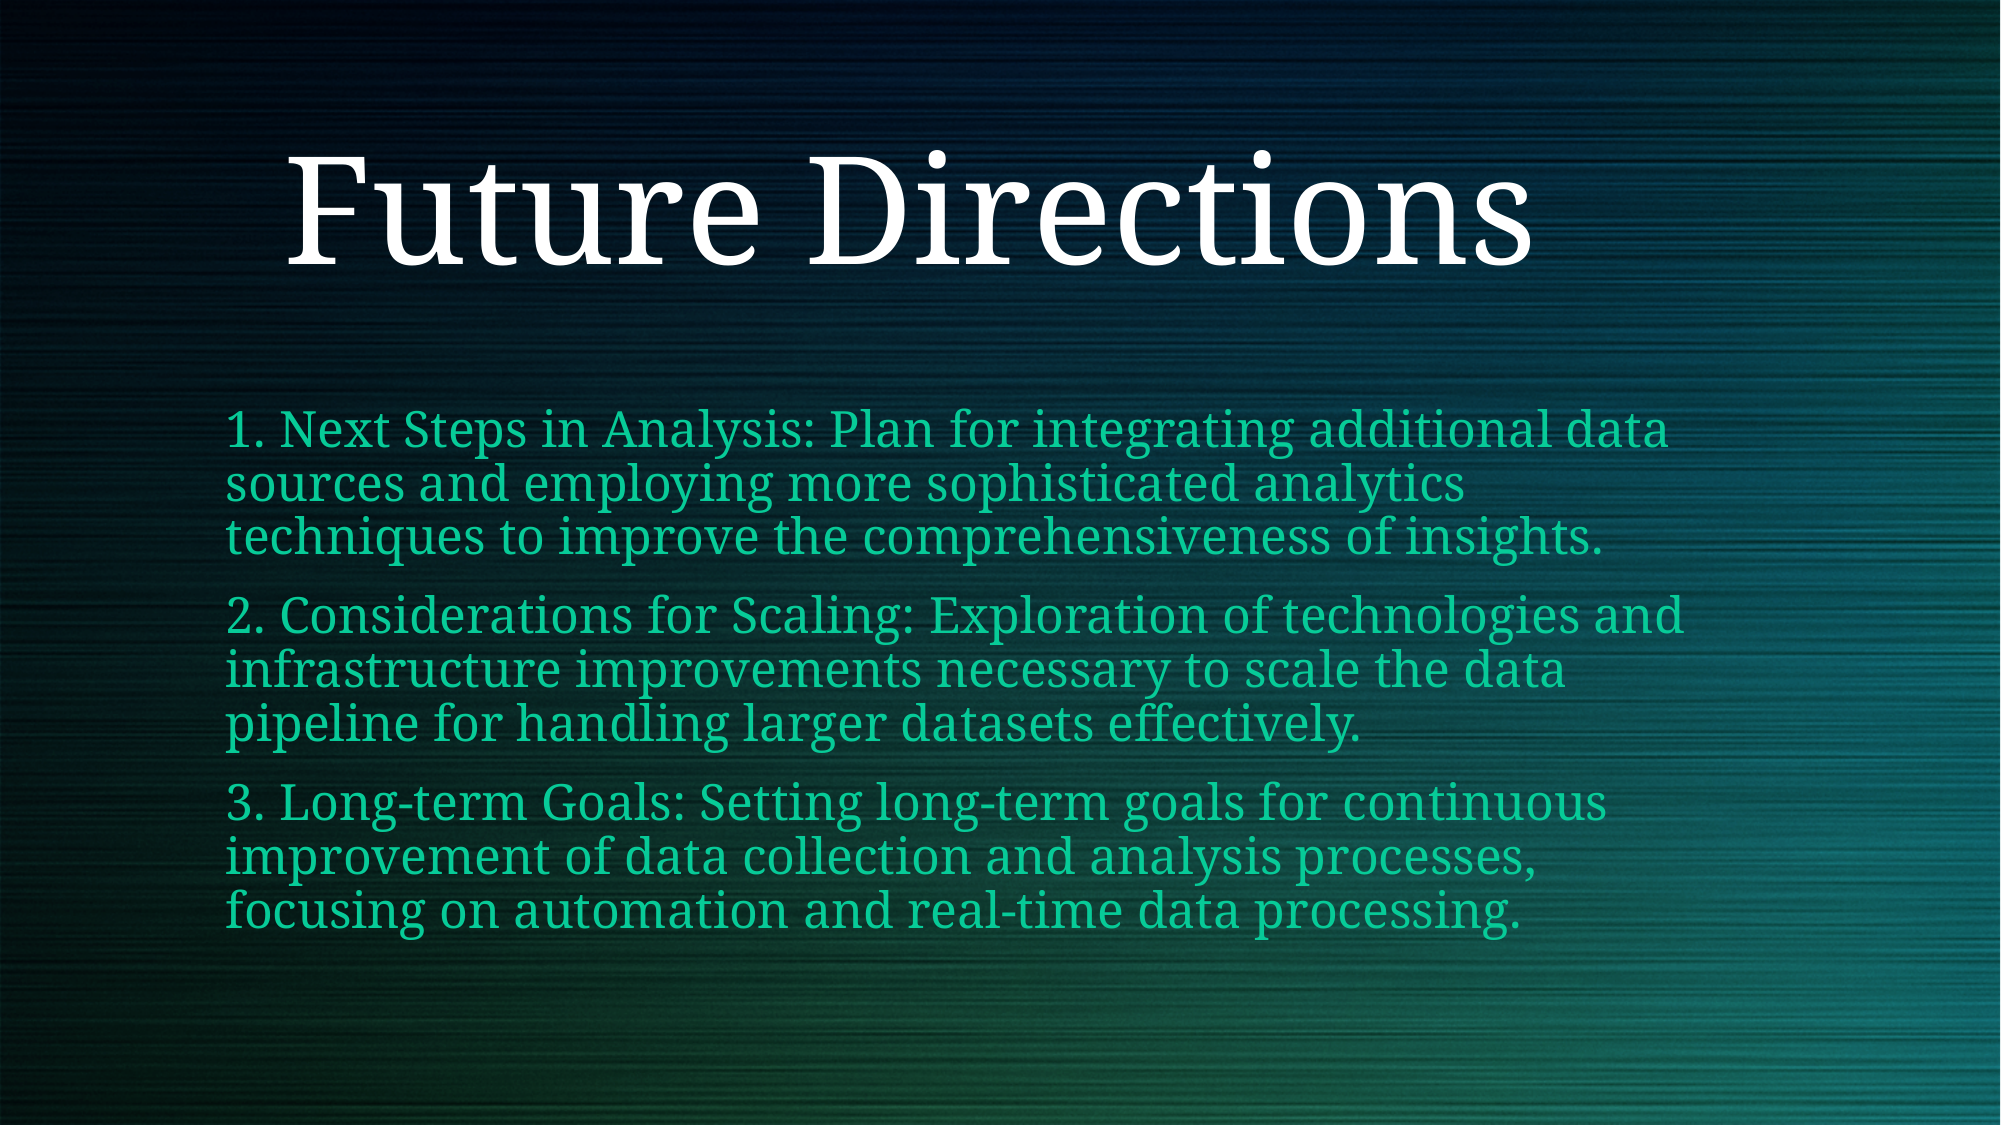

# Future Directions
1. Next Steps in Analysis: Plan for integrating additional data sources and employing more sophisticated analytics techniques to improve the comprehensiveness of insights.
2. Considerations for Scaling: Exploration of technologies and infrastructure improvements necessary to scale the data pipeline for handling larger datasets effectively.
3. Long-term Goals: Setting long-term goals for continuous improvement of data collection and analysis processes, focusing on automation and real-time data processing.